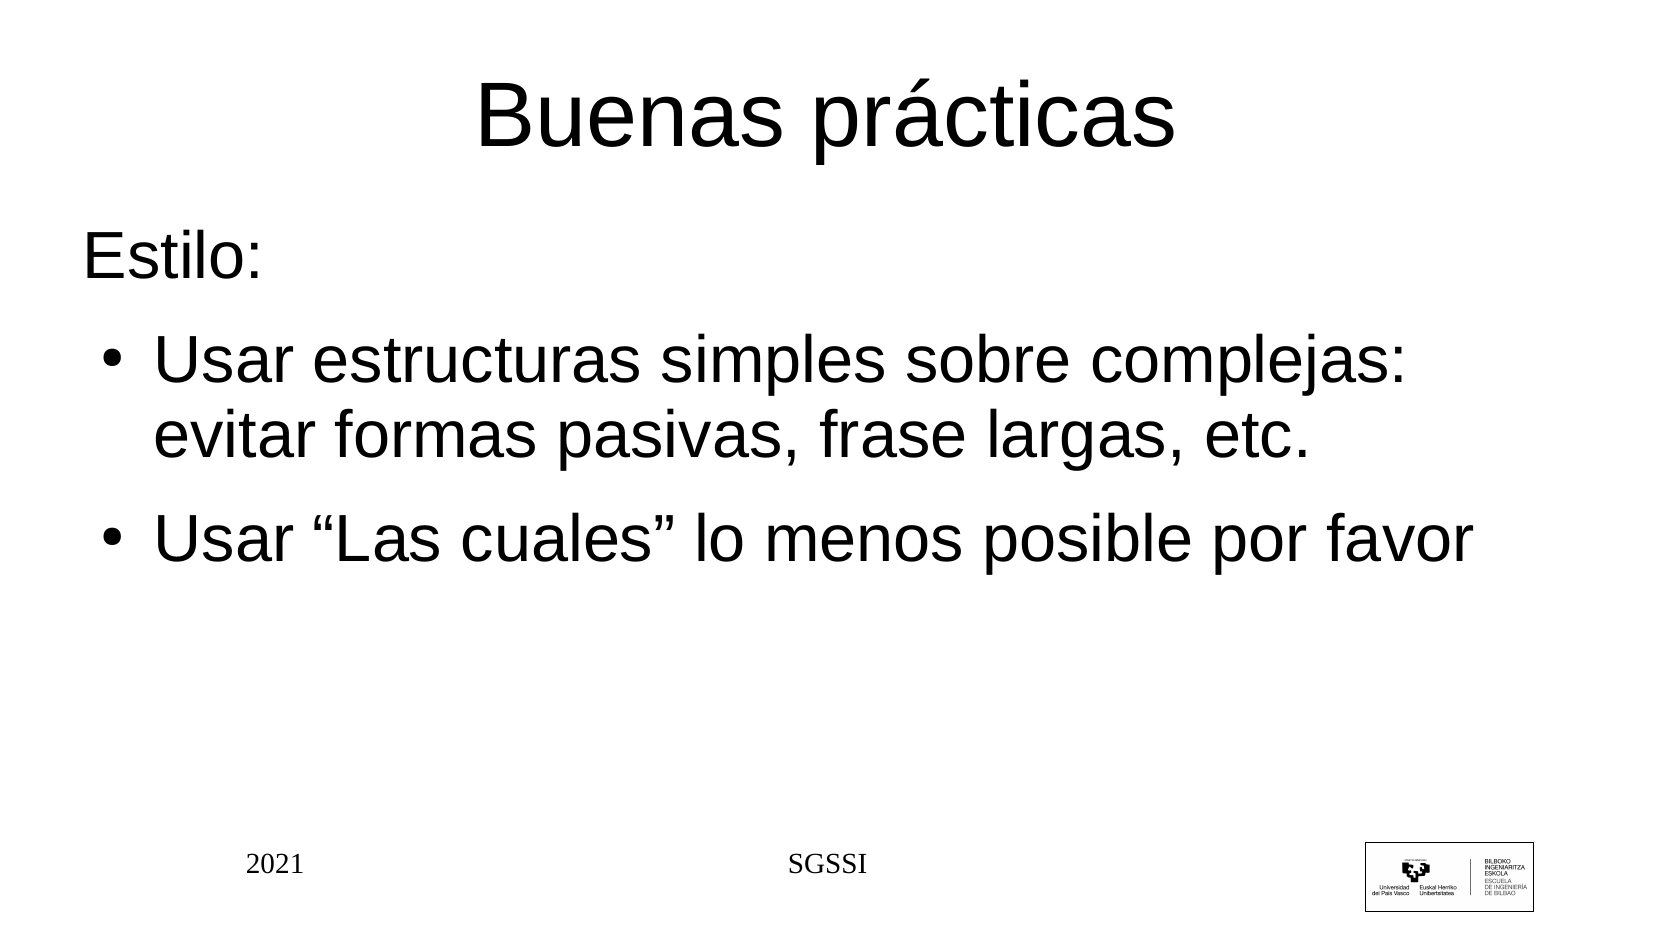

# Buenas prácticas
Estilo:
Usar estructuras simples sobre complejas: evitar formas pasivas, frase largas, etc.
Usar “Las cuales” lo menos posible por favor